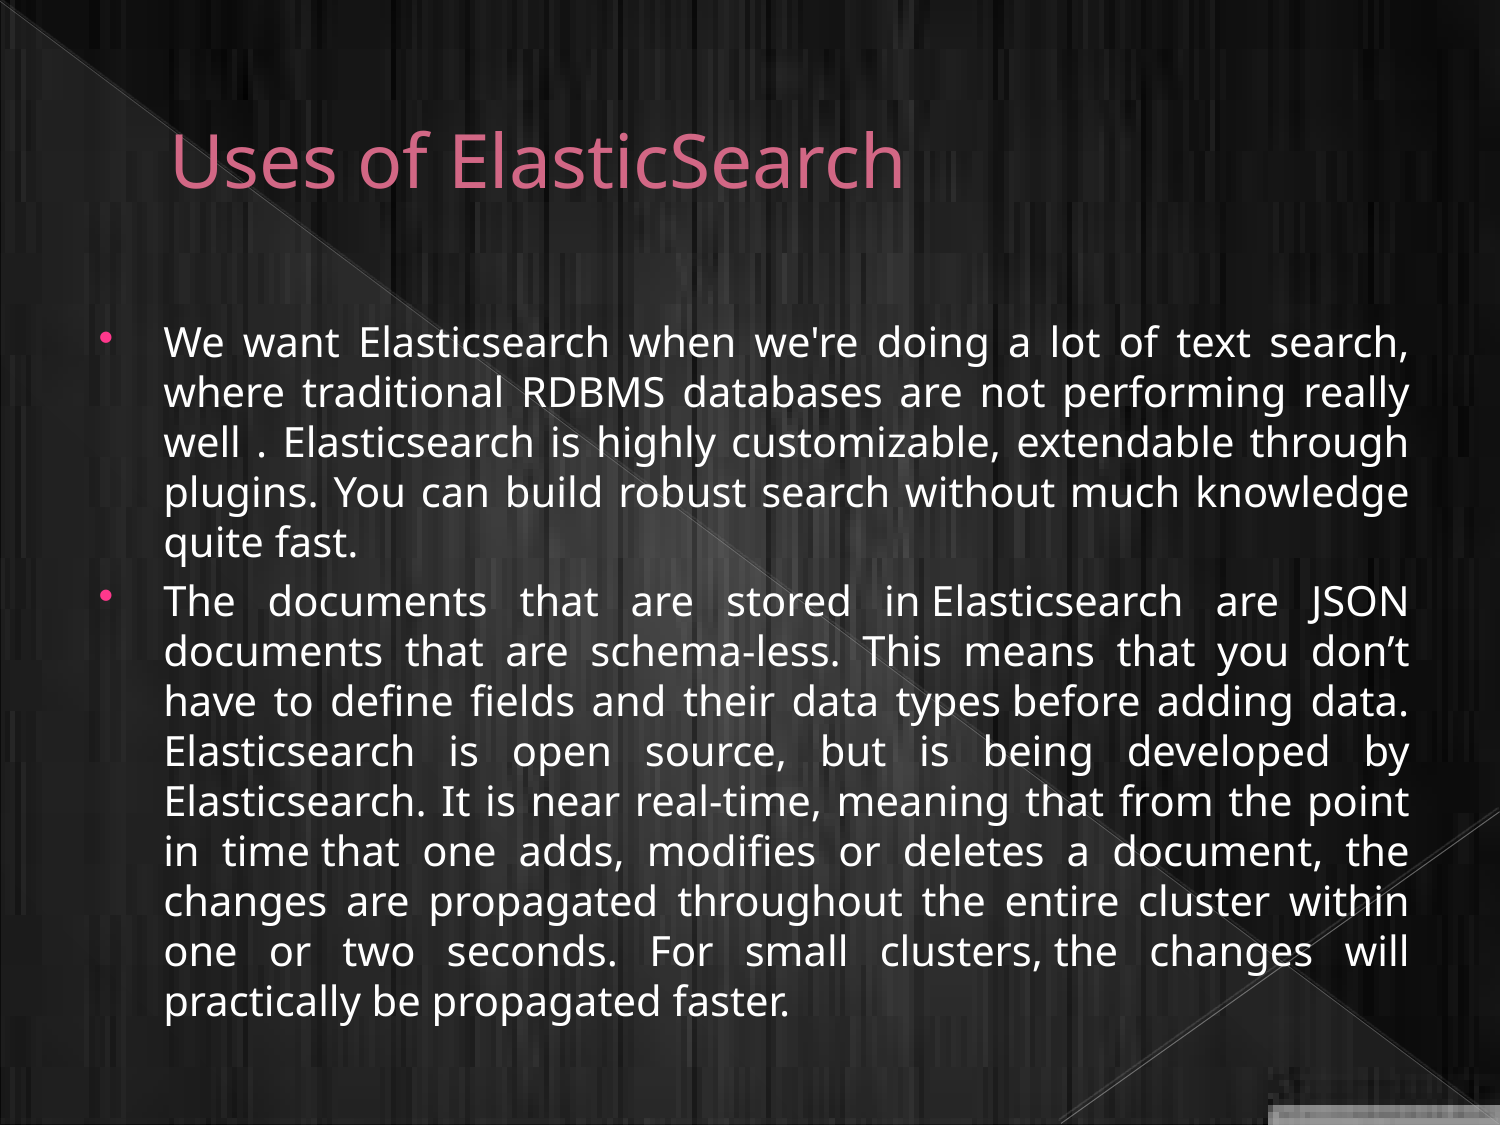

# Uses of ElasticSearch
We want Elasticsearch when we're doing a lot of text search, where traditional RDBMS databases are not performing really well . Elasticsearch is highly customizable, extendable through plugins. You can build robust search without much knowledge quite fast.
The documents that are stored in Elasticsearch are JSON documents that are schema-less. This means that you don’t have to define fields and their data types before adding data. Elasticsearch is open source, but is being developed by Elasticsearch. It is near real-time, meaning that from the point in time that one adds, modifies or deletes a document, the changes are propagated throughout the entire cluster within one or two seconds. For small clusters, the changes will practically be propagated faster.